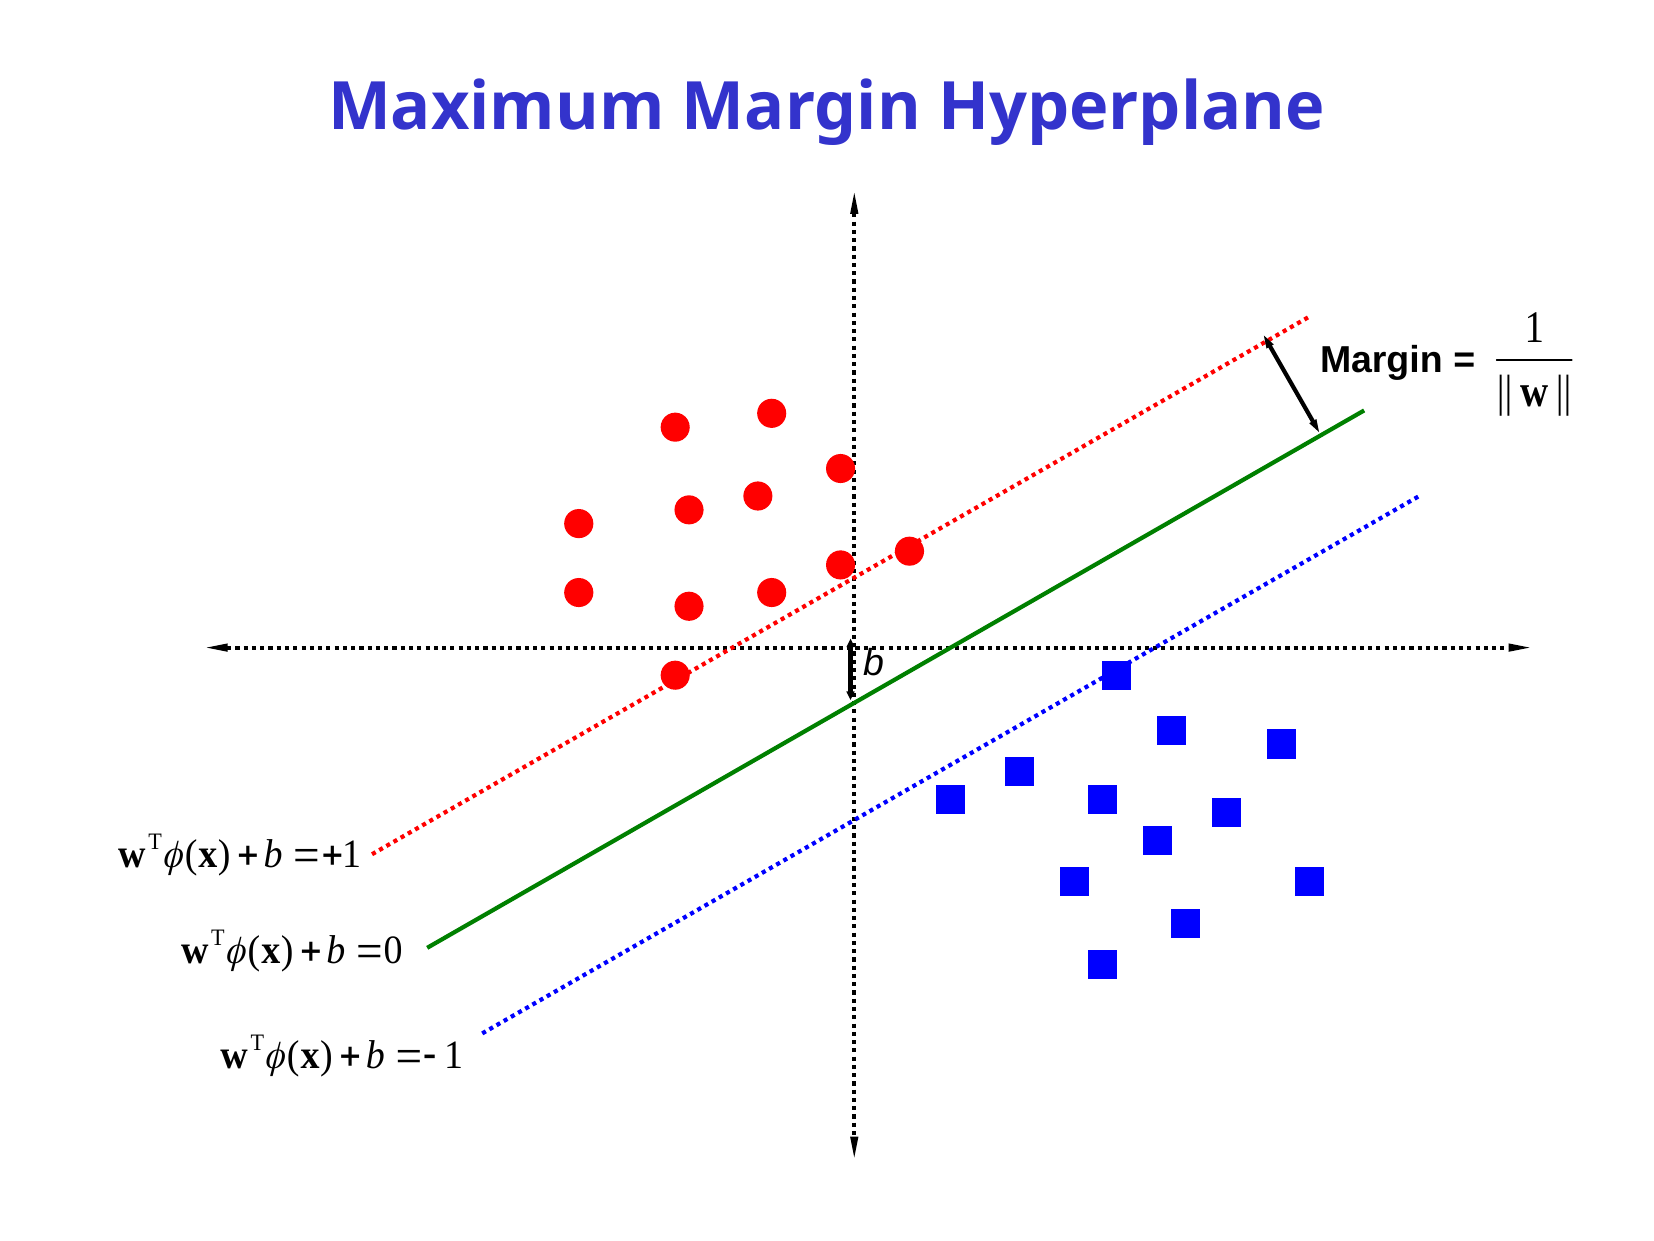

# Maximum Margin Hyperplane
Margin =
b